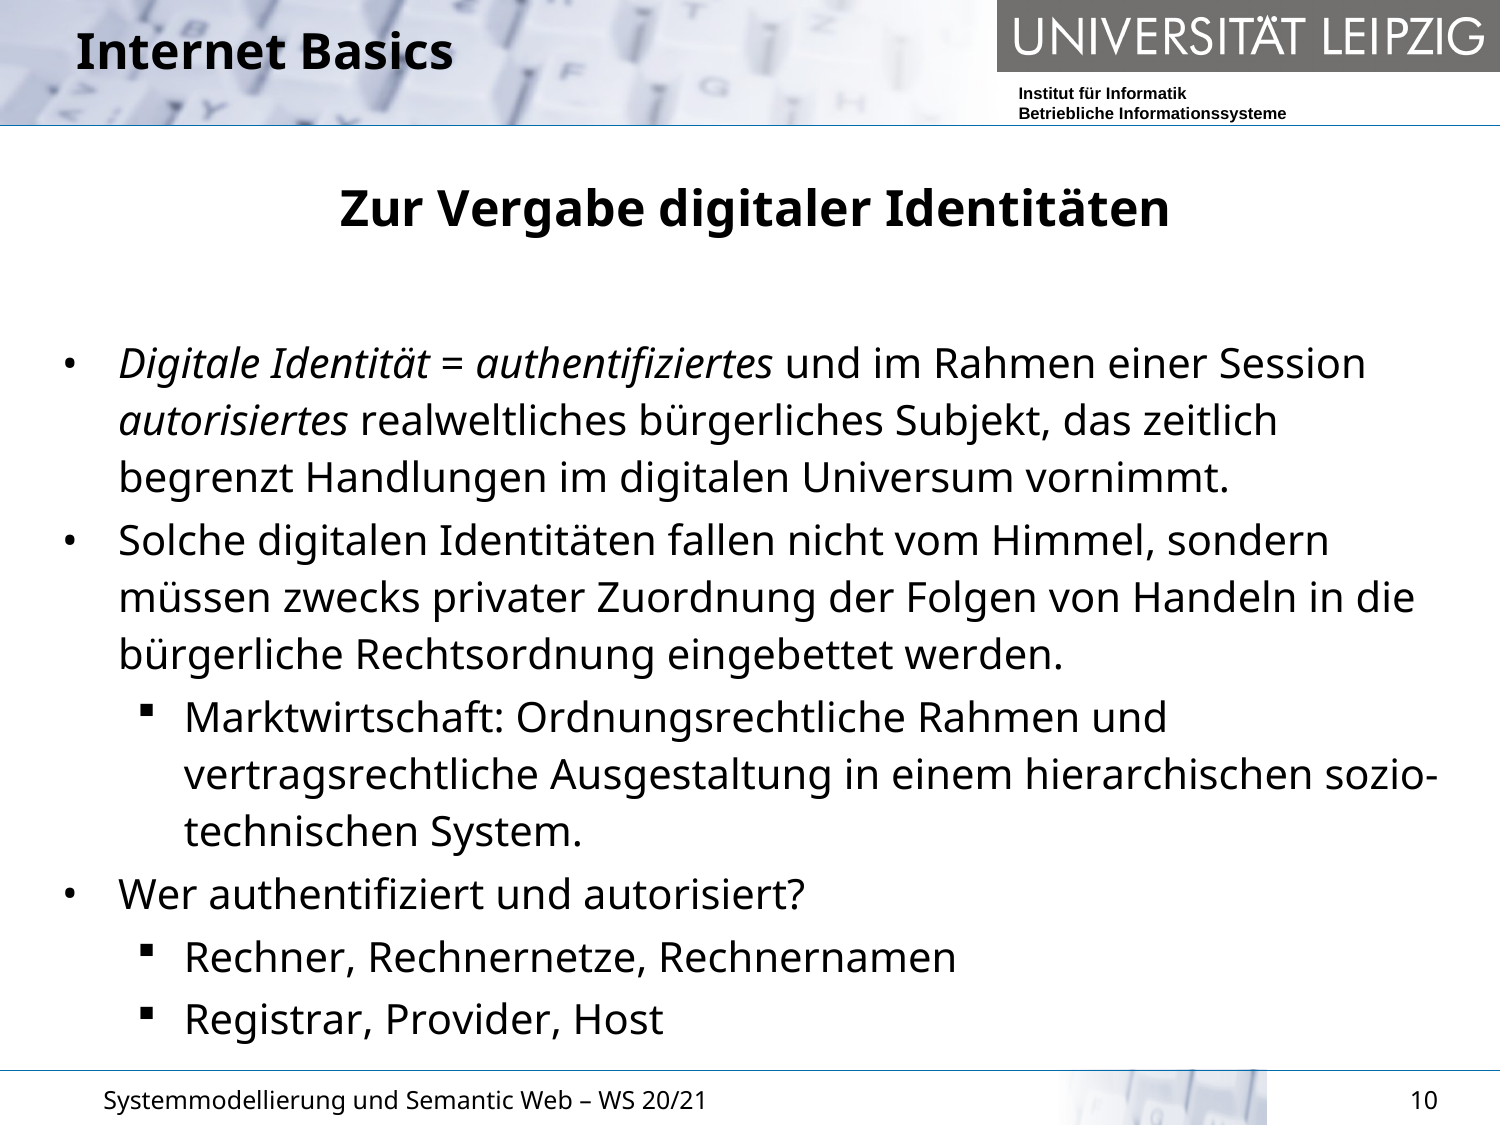

Internet Basics
# Zur Vergabe digitaler Identitäten
Digitale Identität = authentifiziertes und im Rahmen einer Session autorisiertes realweltliches bürgerliches Subjekt, das zeitlich begrenzt Handlungen im digitalen Universum vornimmt.
Solche digitalen Identitäten fallen nicht vom Himmel, sondern müssen zwecks privater Zuordnung der Folgen von Handeln in die bürgerliche Rechtsordnung eingebettet werden.
Marktwirtschaft: Ordnungsrechtliche Rahmen und vertragsrechtliche Ausgestaltung in einem hierarchischen sozio-technischen System.
Wer authentifiziert und autorisiert?
Rechner, Rechnernetze, Rechnernamen
Registrar, Provider, Host
Systemmodellierung und Semantic Web – WS 20/21
10